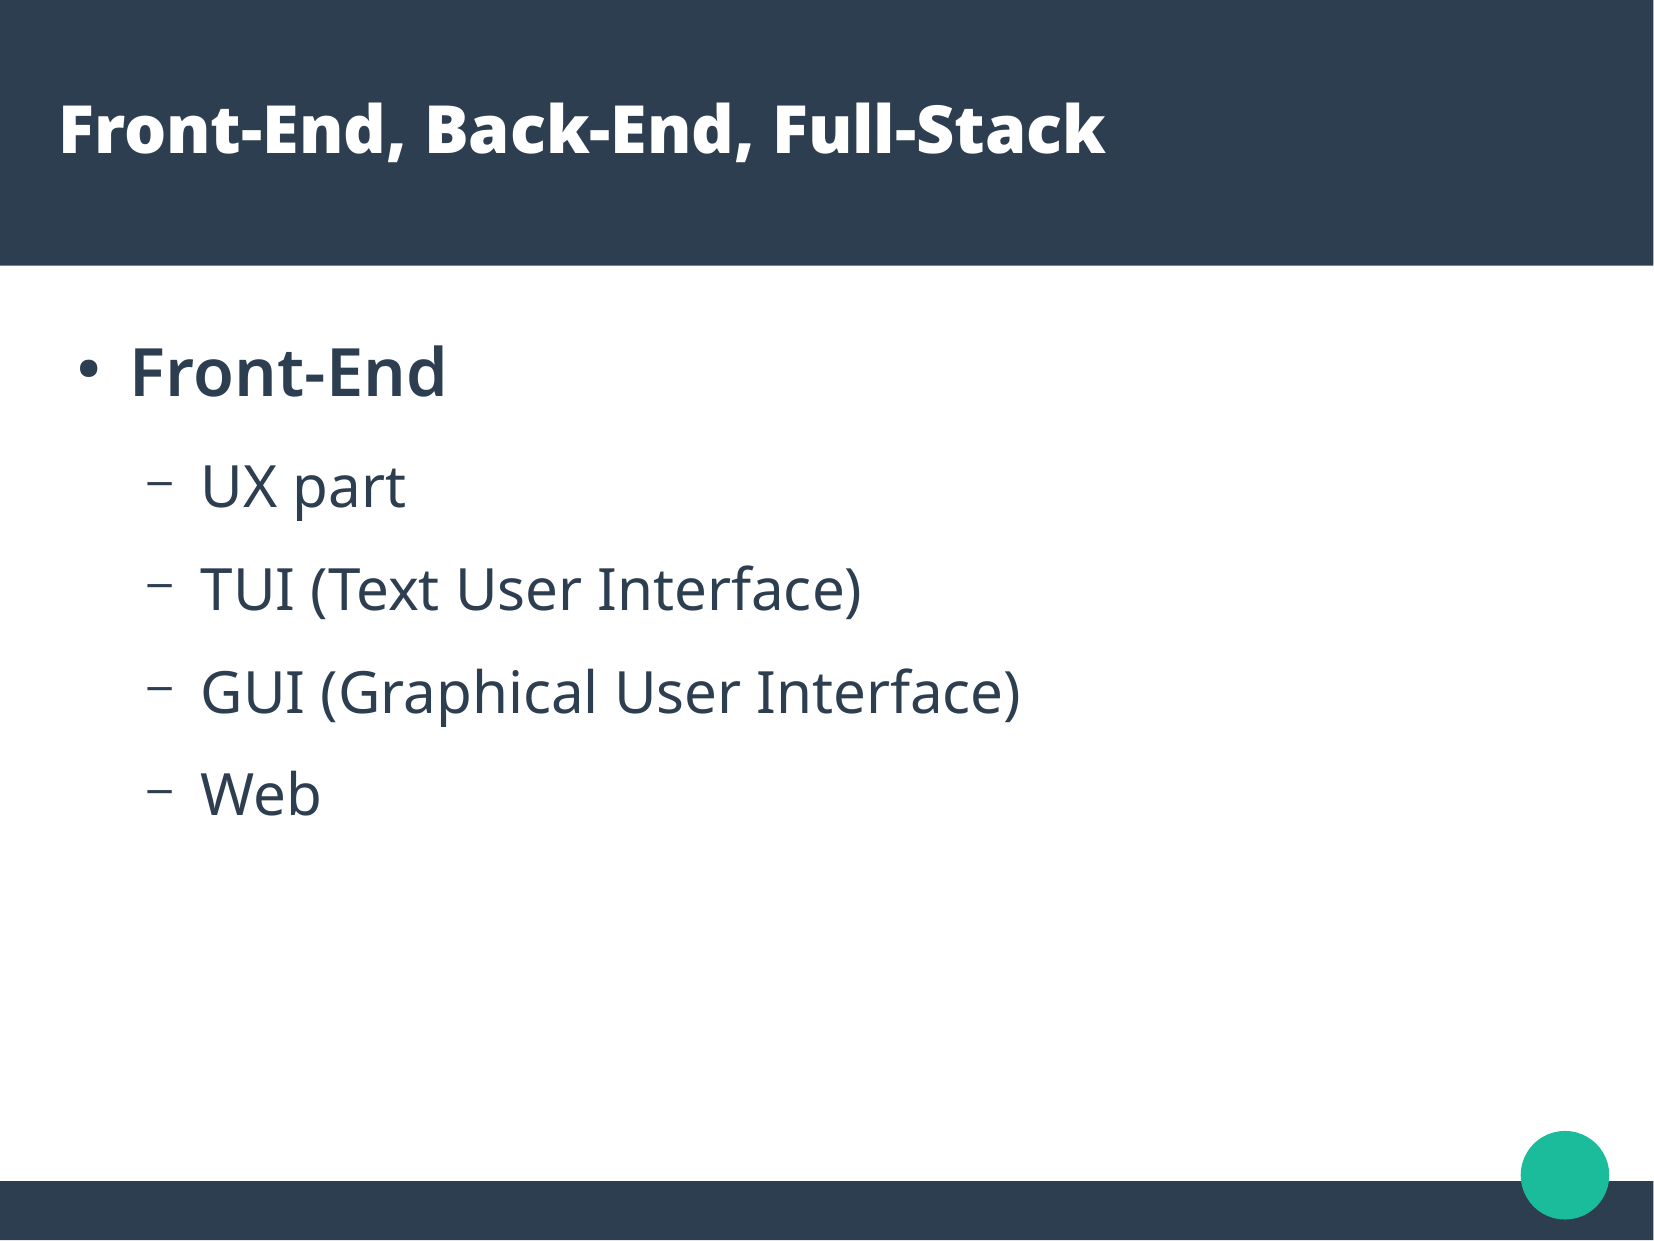

# Front-End, Back-End, Full-Stack
Front-End
UX part
TUI (Text User Interface)
GUI (Graphical User Interface)
Web